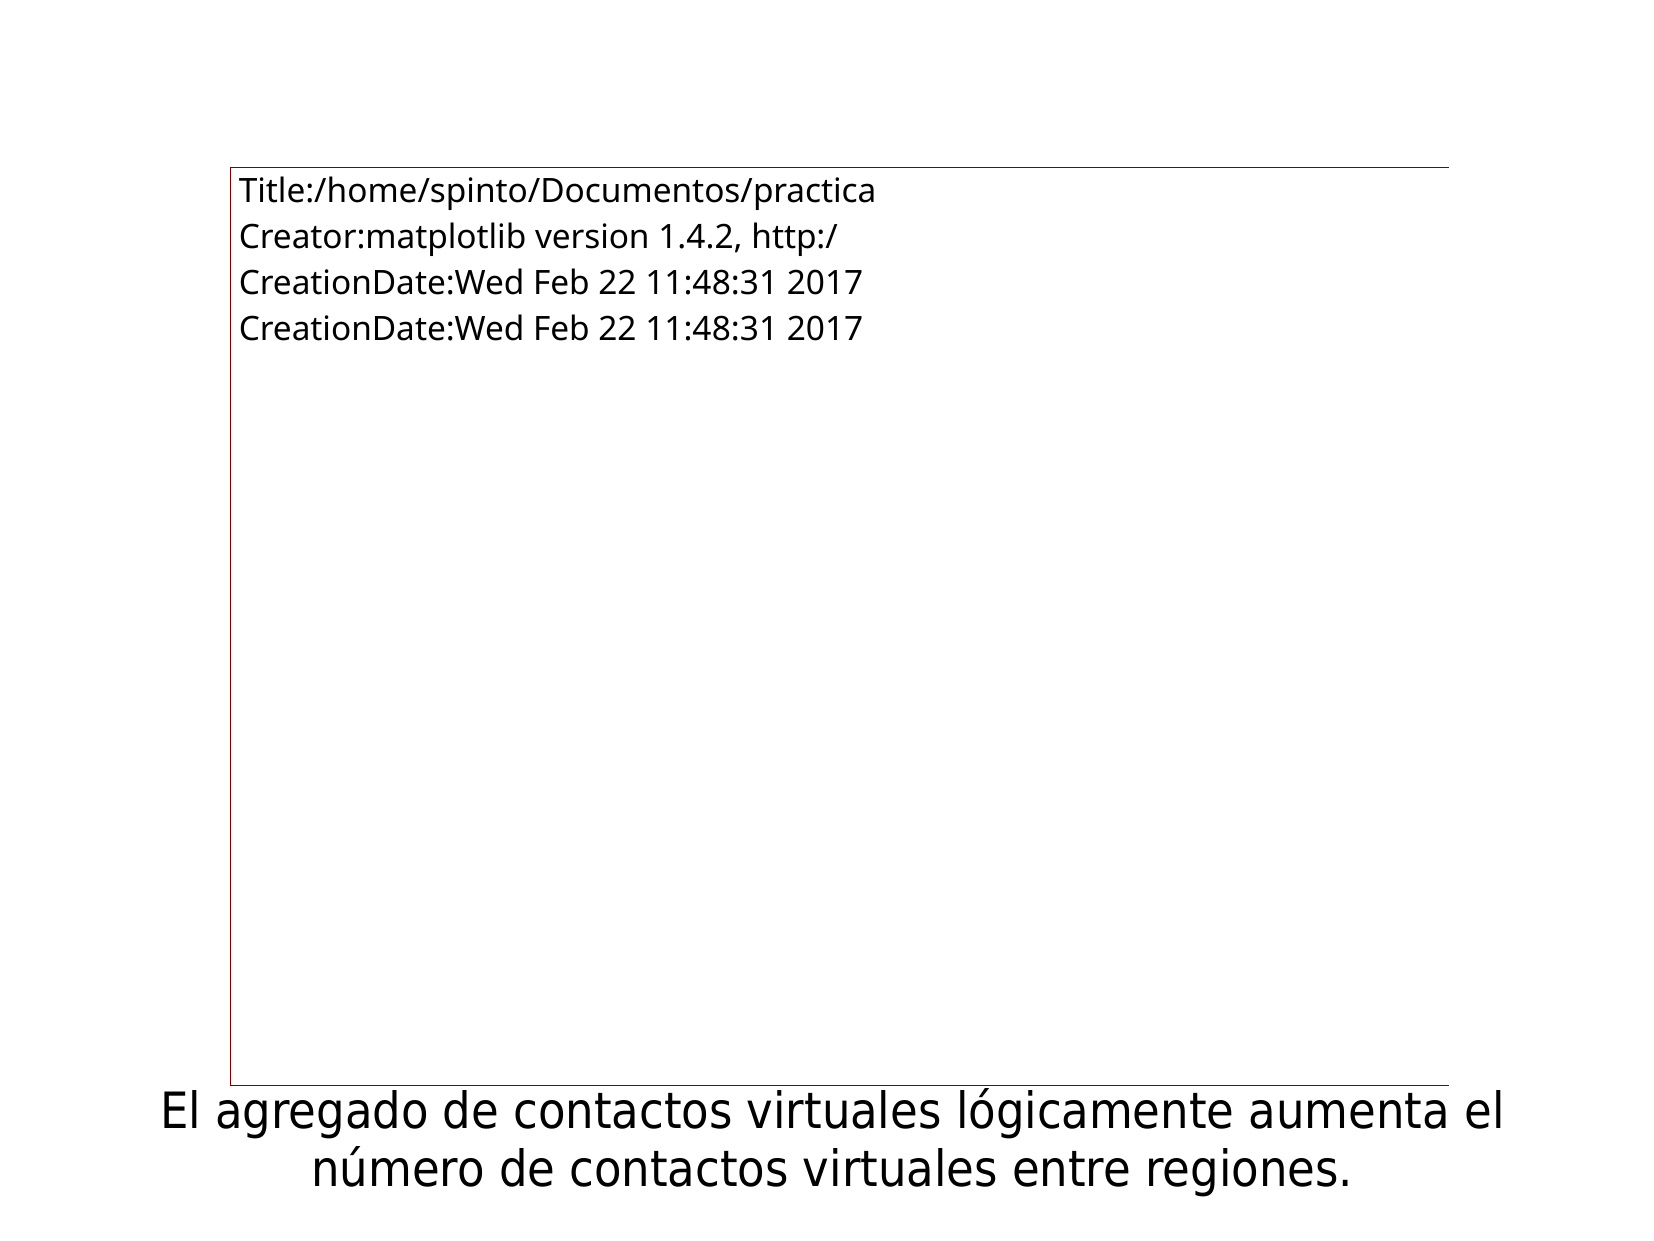

El agregado de contactos virtuales lógicamente aumenta el número de contactos virtuales entre regiones.